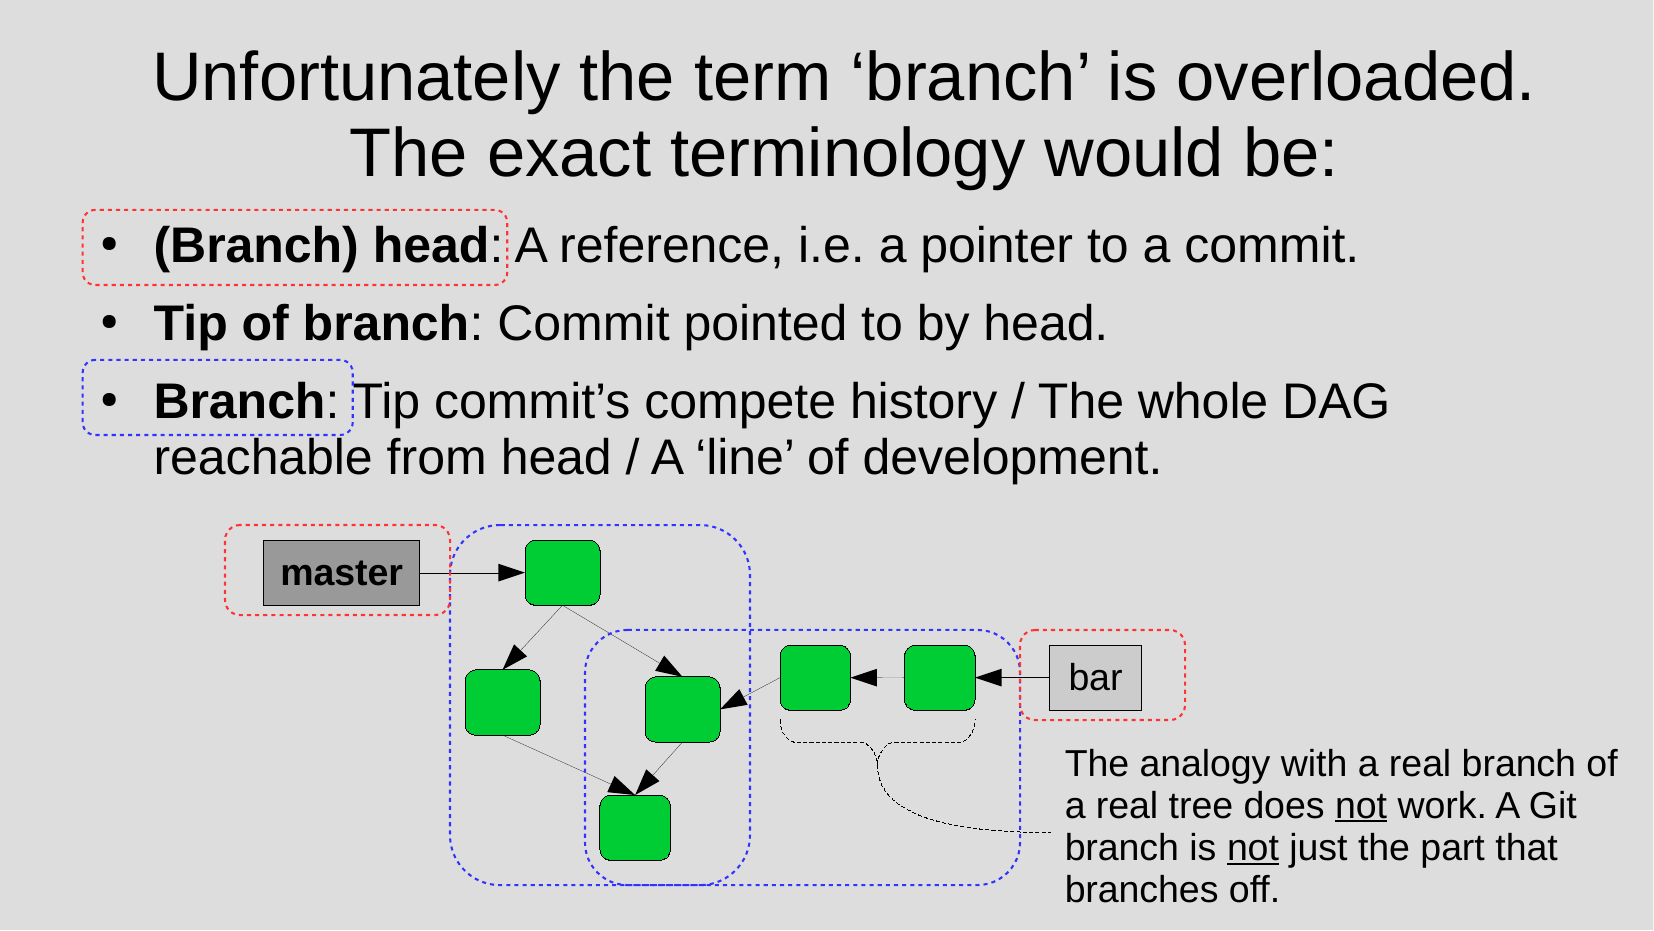

# Unfortunately the term ‘branch’ is overloaded. The exact terminology would be:
(Branch) head: A reference, i.e. a pointer to a commit.
Tip of branch: Commit pointed to by head.
Branch: Tip commit’s compete history / The whole DAG reachable from head / A ‘line’ of development.
master
bar
The analogy with a real branch of a real tree does not work. A Git branch is not just the part that branches off.